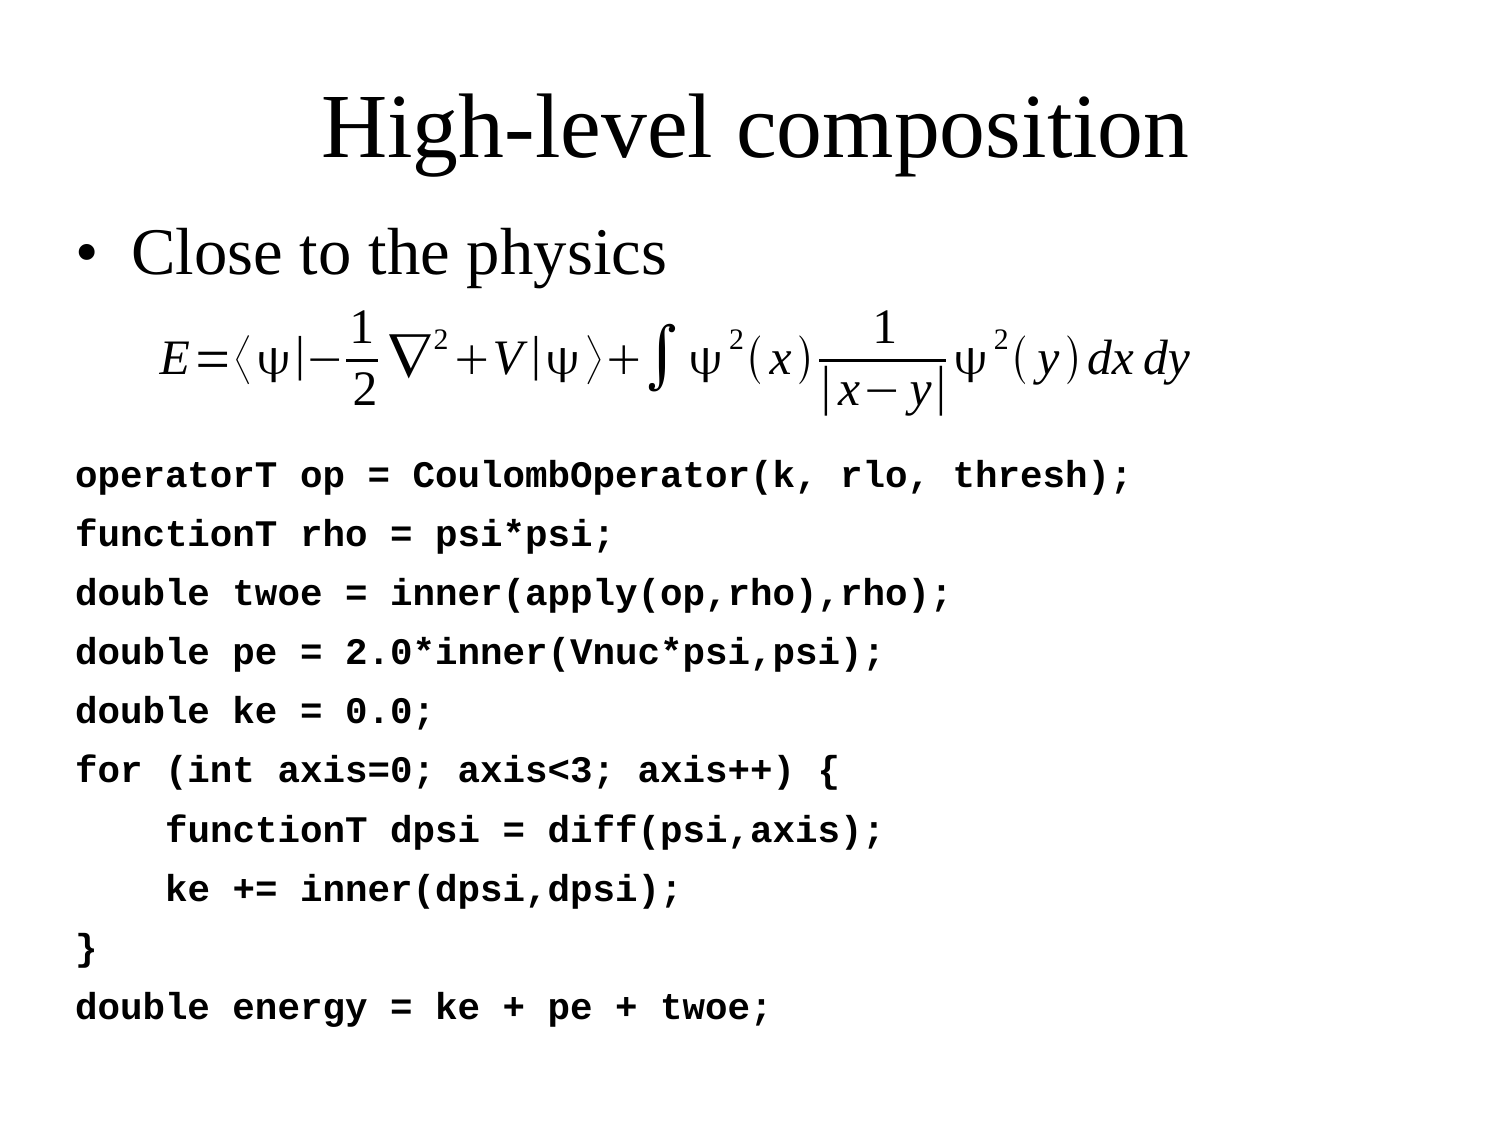

# High-level composition
Close to the physics
operatorT op = CoulombOperator(k, rlo, thresh);
functionT rho = psi*psi;
double twoe = inner(apply(op,rho),rho);
double pe = 2.0*inner(Vnuc*psi,psi);
double ke = 0.0;
for (int axis=0; axis<3; axis++) {
 functionT dpsi = diff(psi,axis);
 ke += inner(dpsi,dpsi);
}
double energy = ke + pe + twoe;